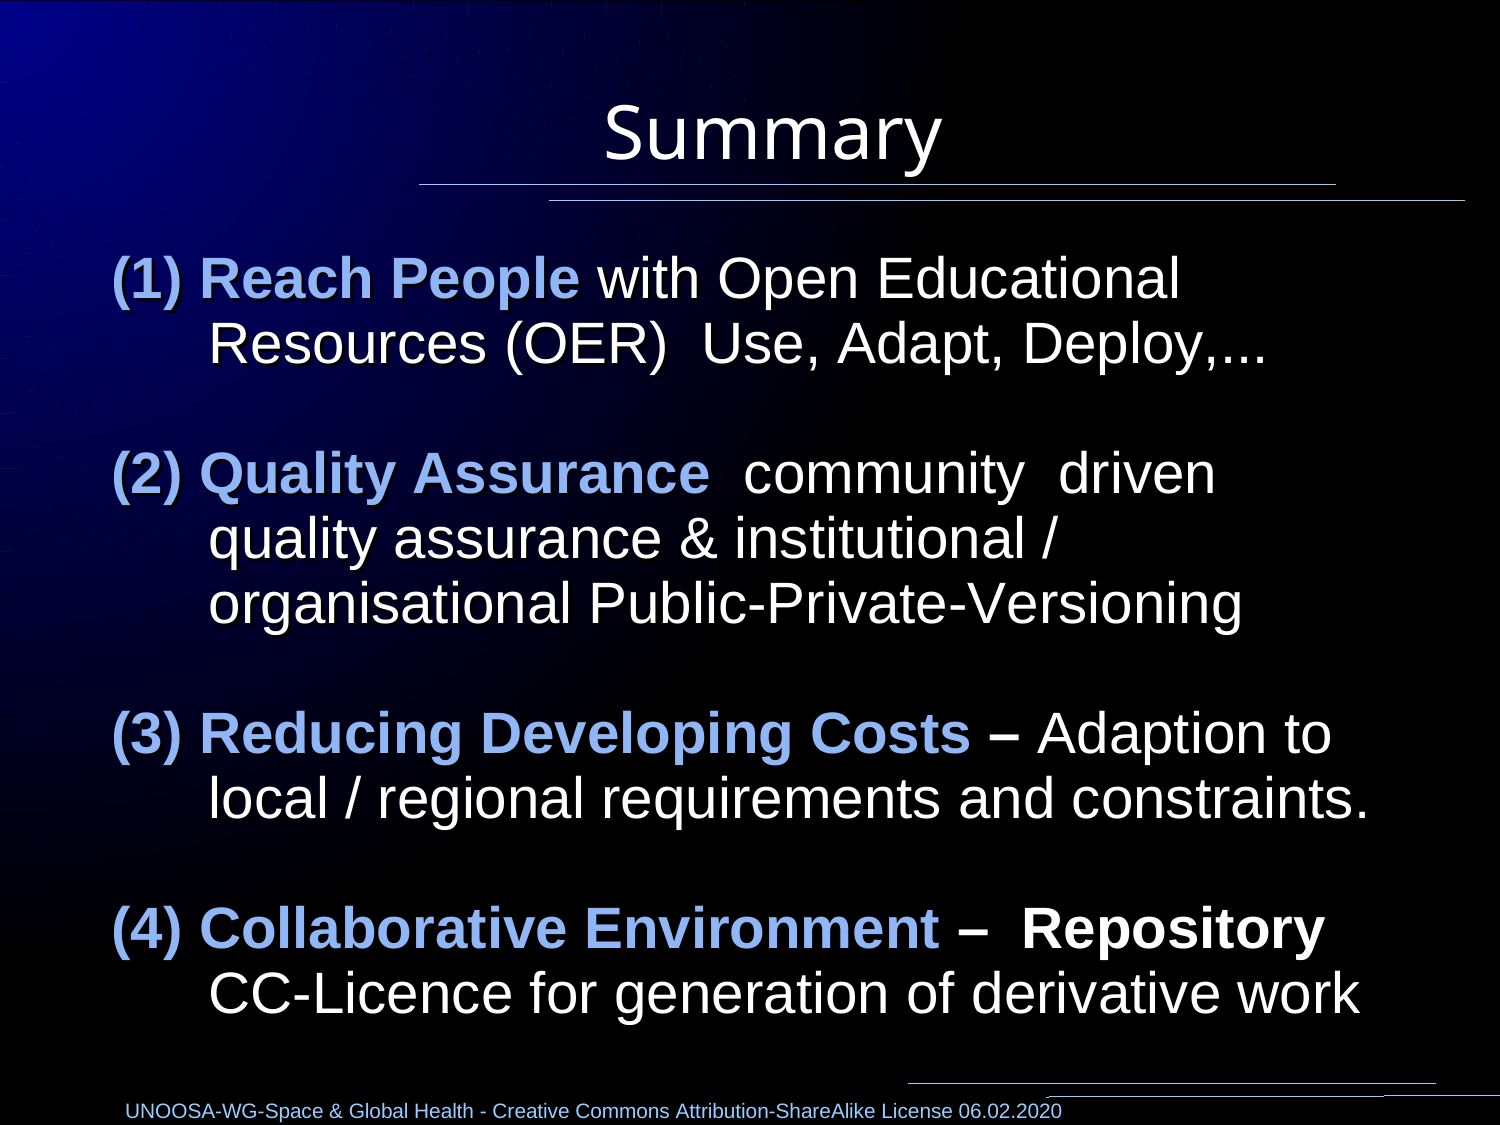

# Summary
(1) Reach People with Open Educational
 Resources (OER) Use, Adapt, Deploy,...
(2) Quality Assurance community driven
 quality assurance & institutional /
 organisational Public-Private-Versioning
(3) Reducing Developing Costs – Adaption to
 local / regional requirements and constraints.
(4) Collaborative Environment – Repository
 CC-Licence for generation of derivative work